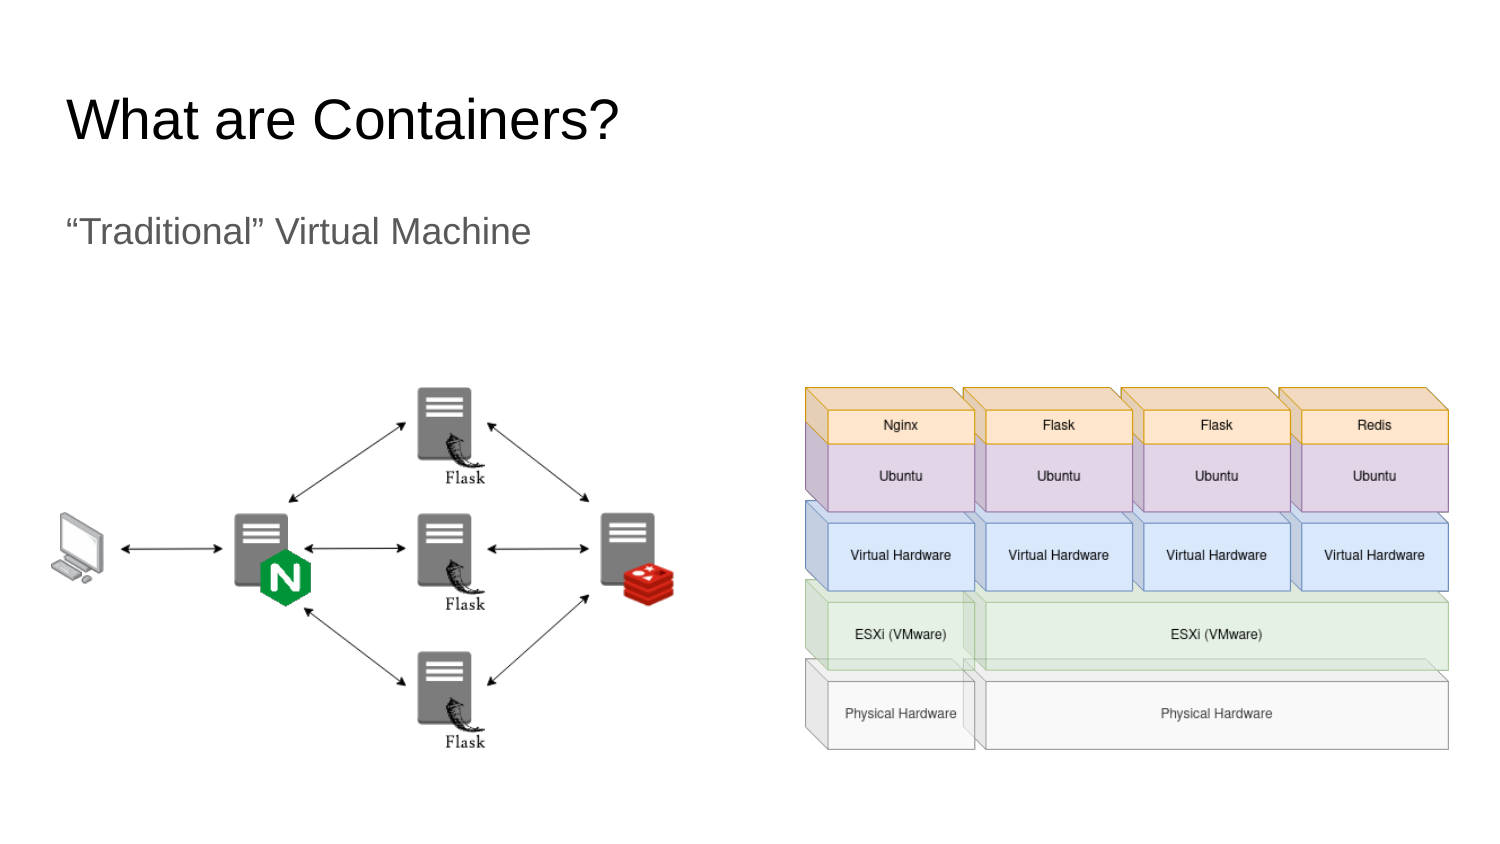

# What are Containers?
“Traditional” Virtual Machine